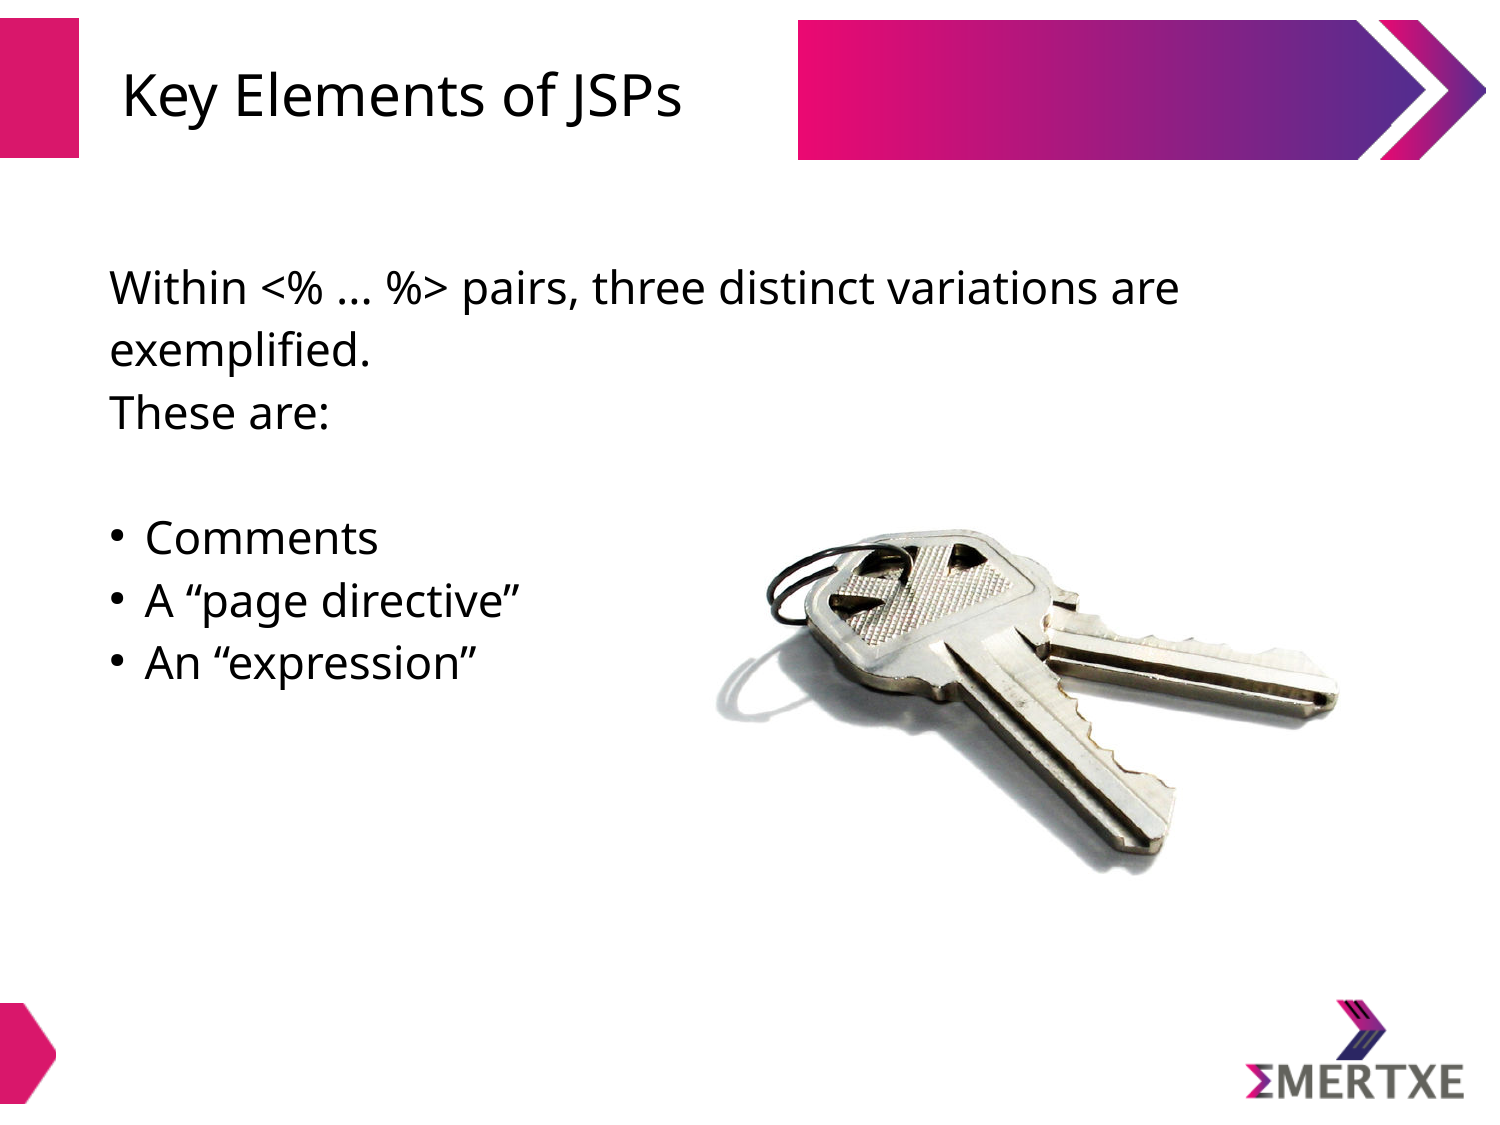

Key Elements of JSPs
Within <% ... %> pairs, three distinct variations are exemplified.
These are:
Comments
A “page directive”
An “expression”